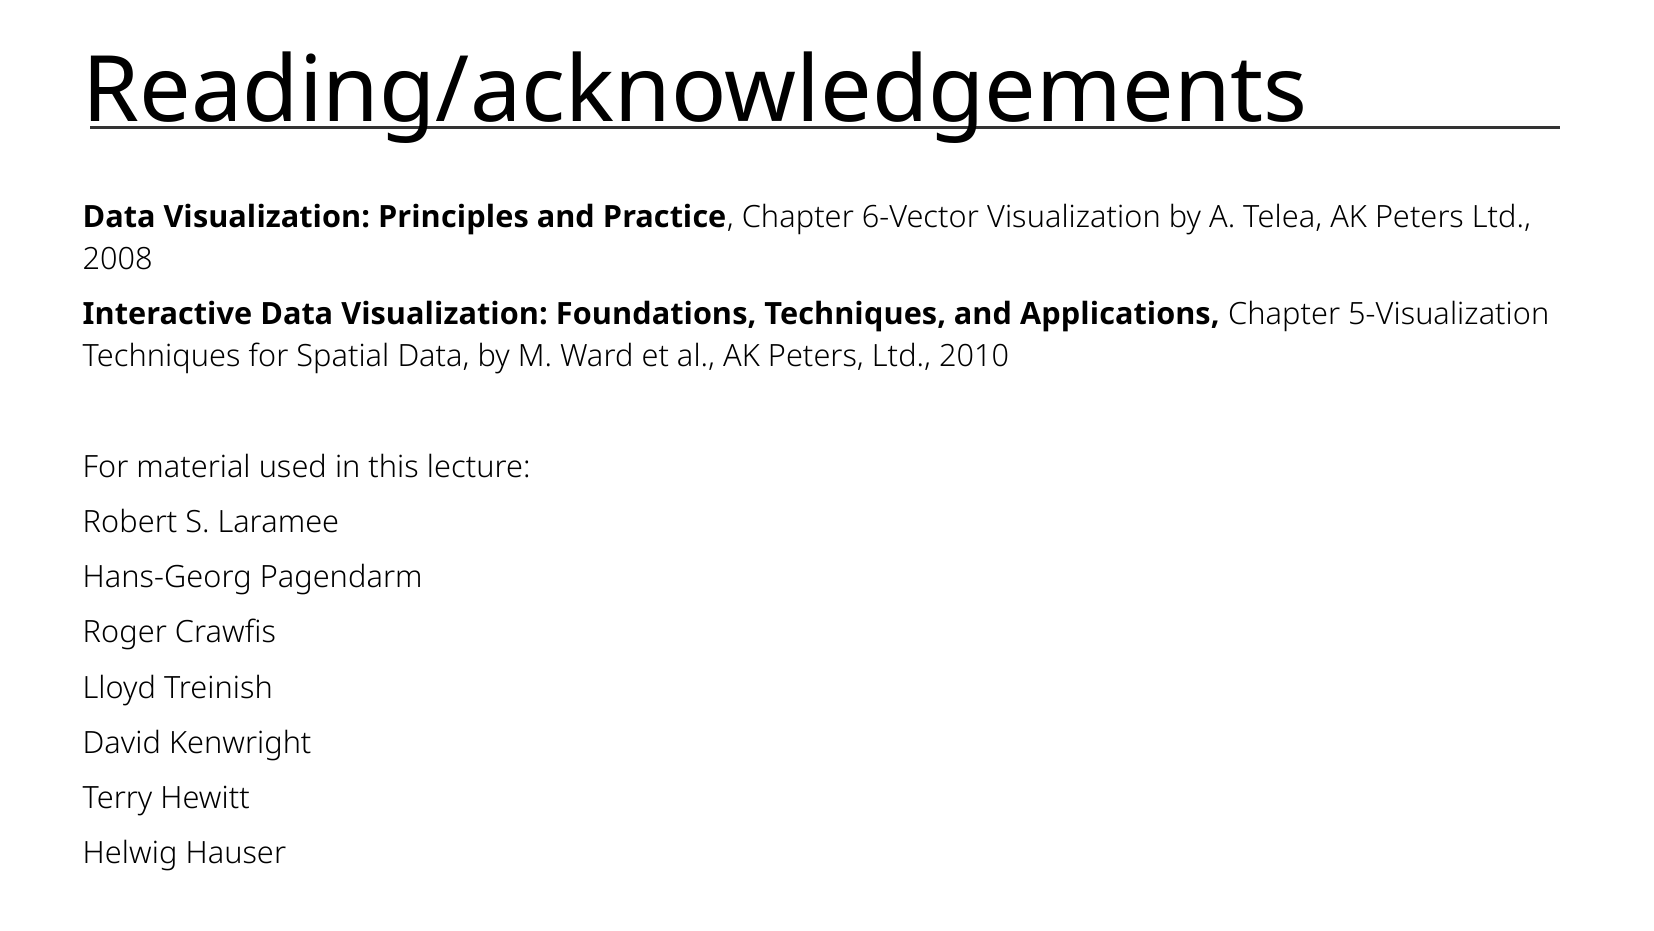

# Reading/acknowledgements
Data Visualization: Principles and Practice, Chapter 6-Vector Visualization by A. Telea, AK Peters Ltd., 2008
Interactive Data Visualization: Foundations, Techniques, and Applications, Chapter 5-Visualization Techniques for Spatial Data, by M. Ward et al., AK Peters, Ltd., 2010
For material used in this lecture:
Robert S. Laramee
Hans-Georg Pagendarm
Roger Crawfis
Lloyd Treinish
David Kenwright
Terry Hewitt
Helwig Hauser